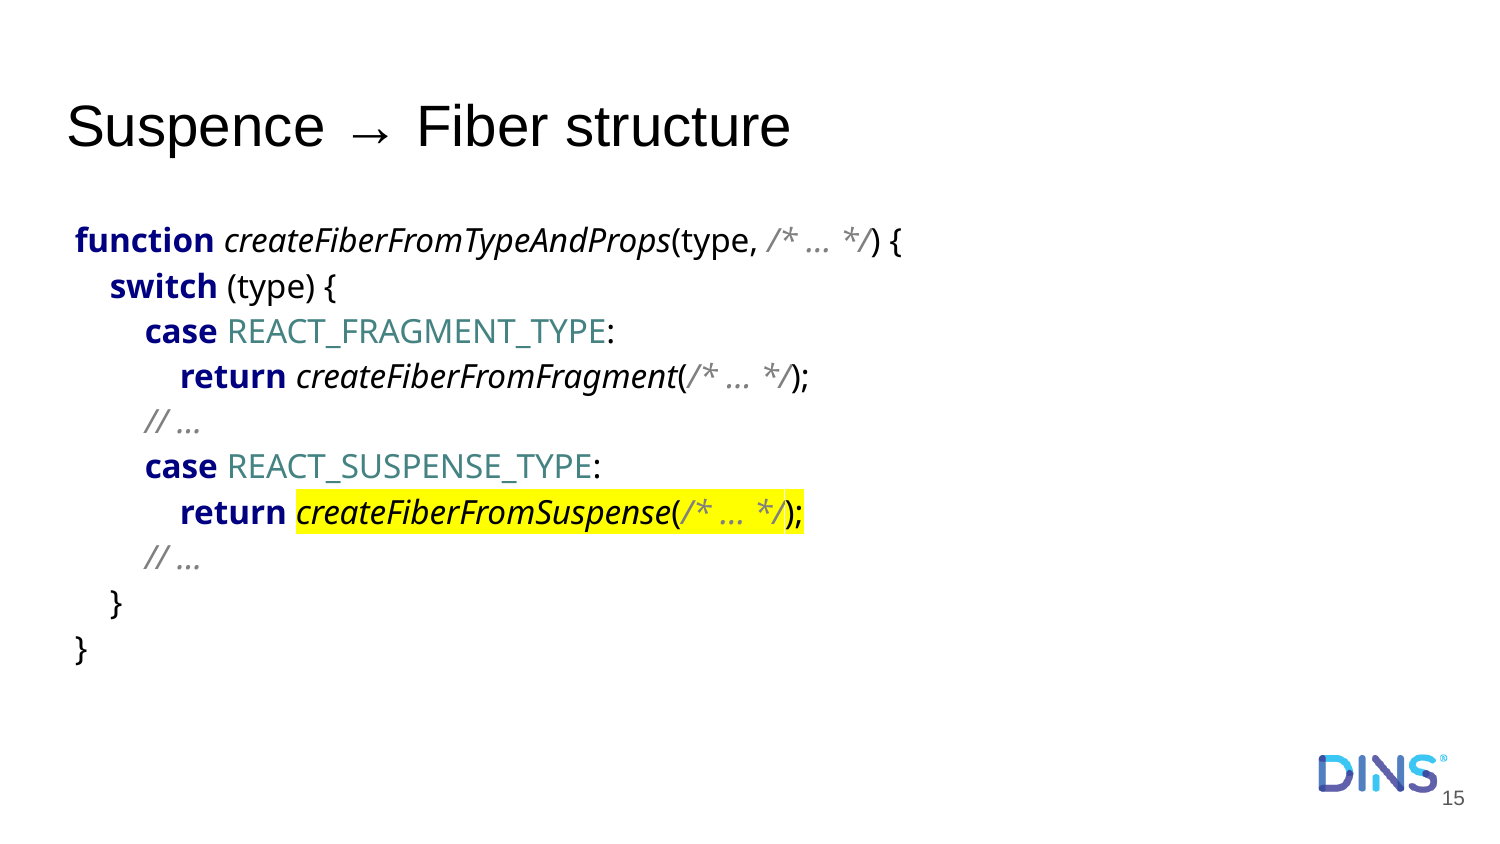

# Suspence → Fiber structure
function createFiberFromTypeAndProps(type, /* ... */) {
 switch (type) {
 case REACT_FRAGMENT_TYPE:
 return createFiberFromFragment(/* ... */);
 // ...
 case REACT_SUSPENSE_TYPE:
 return createFiberFromSuspense(/* ... */);
 // ...
 }
}
15